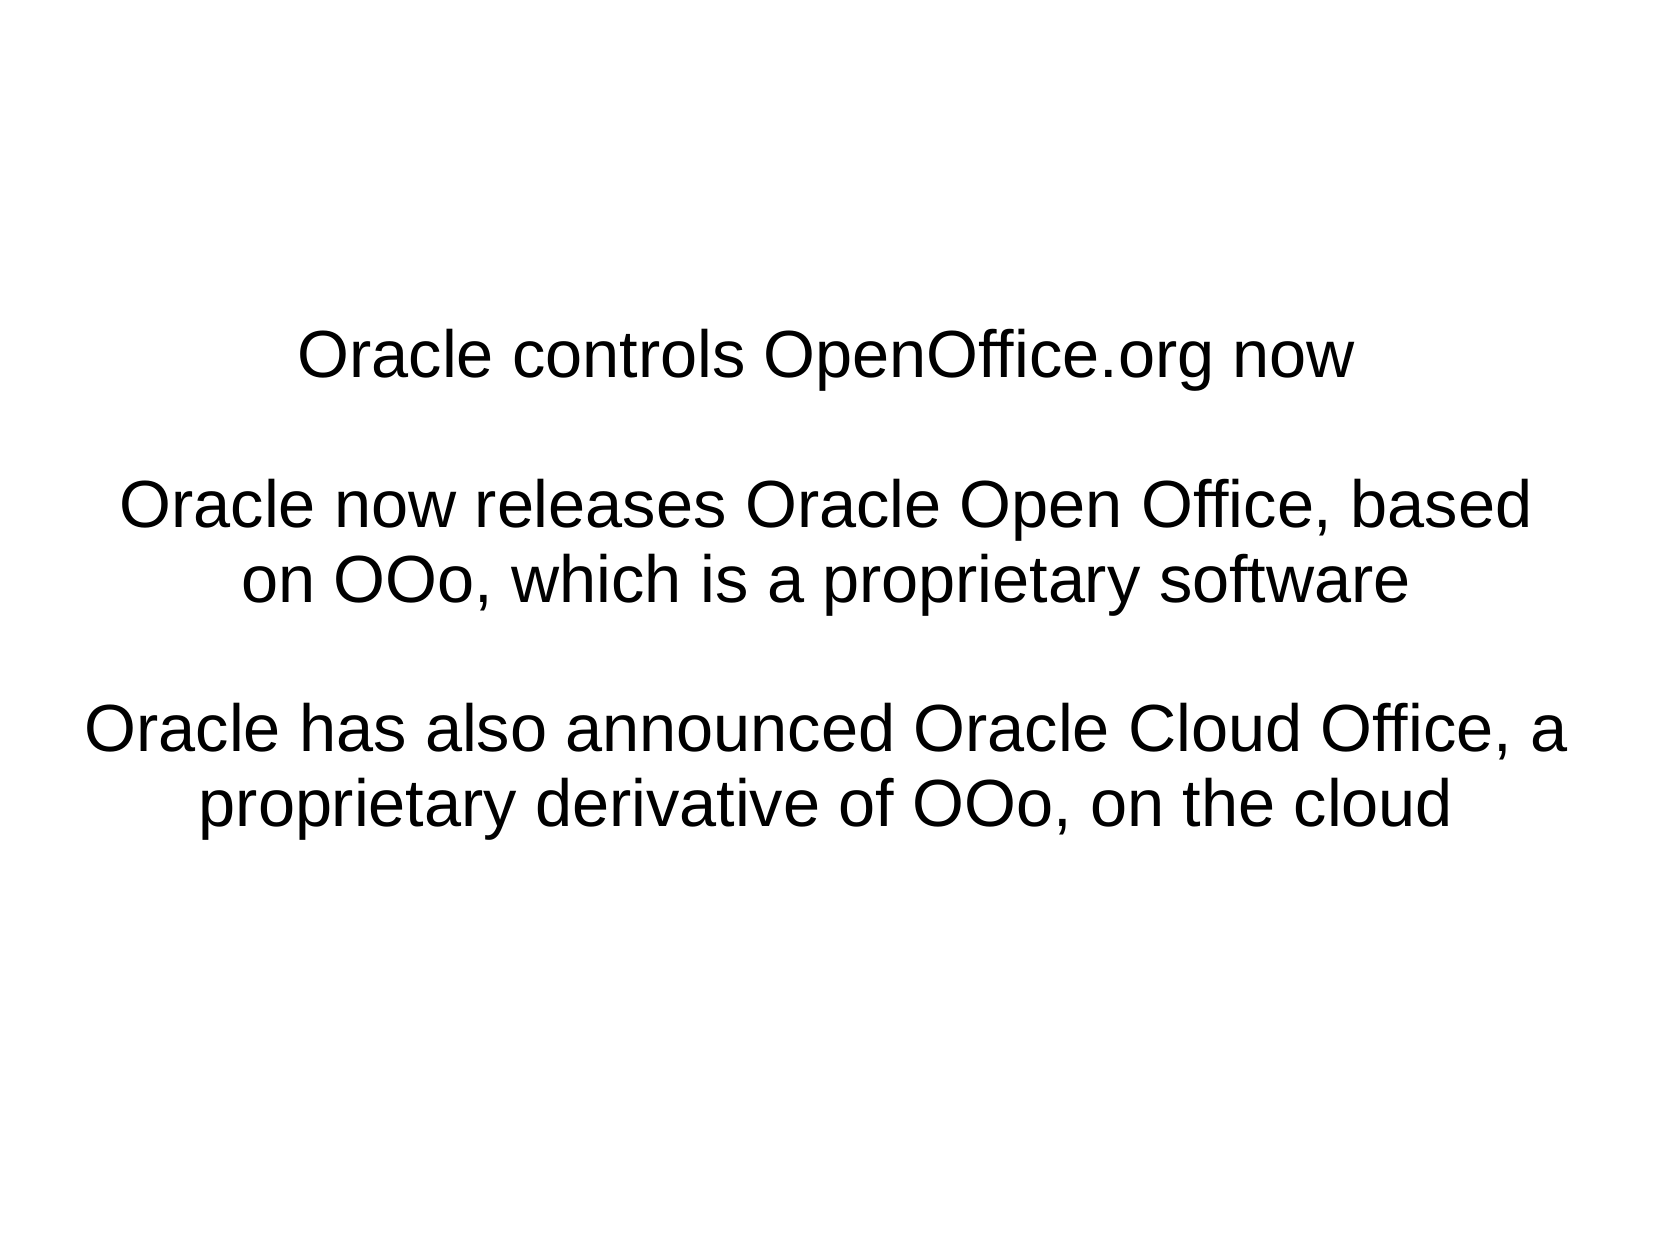

# Oracle controls OpenOffice.org now
Oracle now releases Oracle Open Office, based on OOo, which is a proprietary software
Oracle has also announced Oracle Cloud Office, a proprietary derivative of OOo, on the cloud